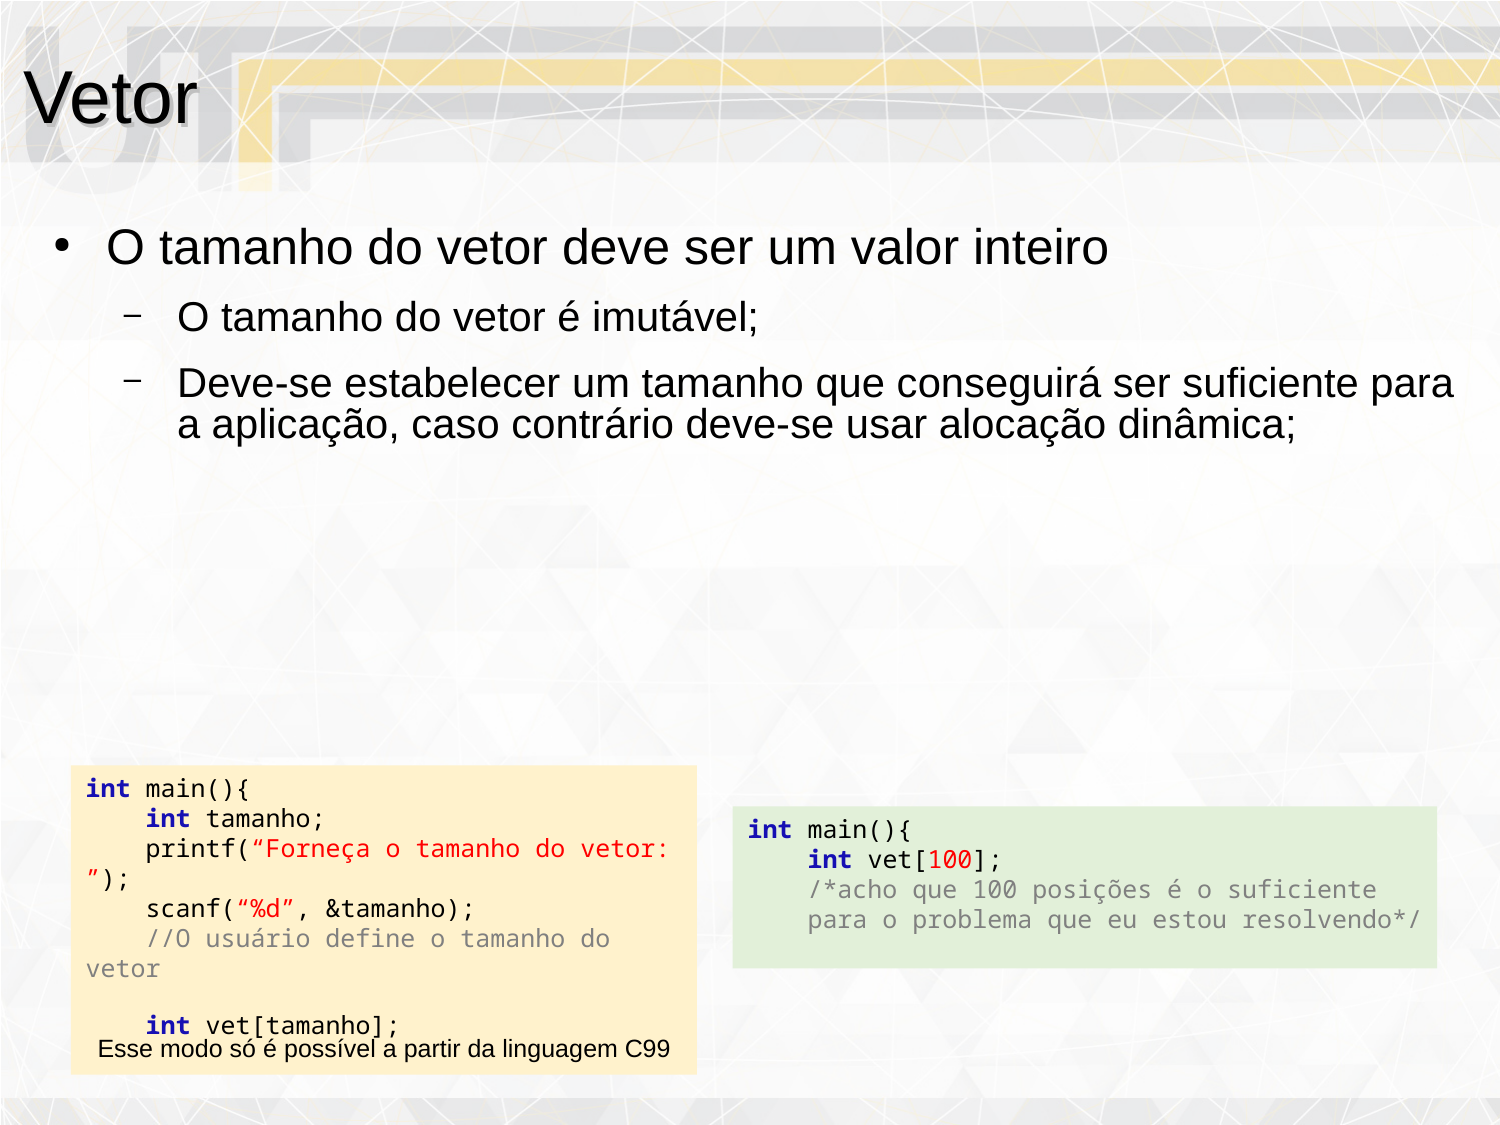

# Vetor
O tamanho do vetor deve ser um valor inteiro
O tamanho do vetor é imutável;
Deve-se estabelecer um tamanho que conseguirá ser suficiente para a aplicação, caso contrário deve-se usar alocação dinâmica;
int main(){
 int tamanho;
 printf(“Forneça o tamanho do vetor: ”);
 scanf(“%d”, &tamanho);
 //O usuário define o tamanho do vetor
 int vet[tamanho];
int main(){
 int vet[100];
 /*acho que 100 posições é o suficiente
 para o problema que eu estou resolvendo*/
Esse modo só é possível a partir da linguagem C99